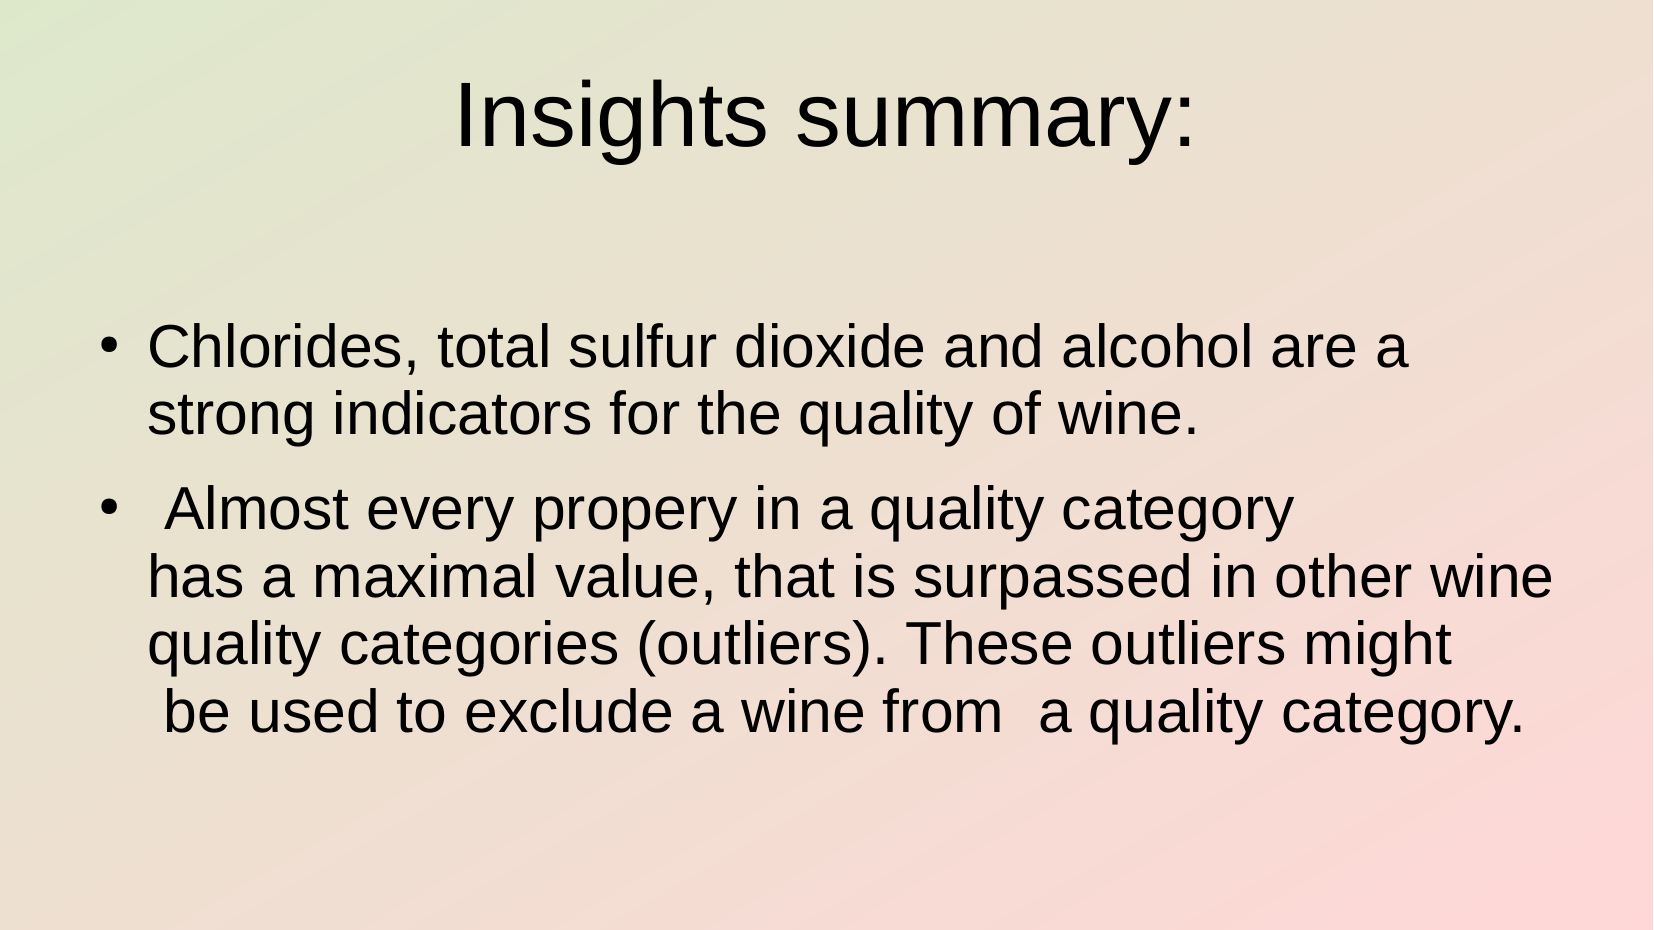

# Insights summary:
Chlorides, total sulfur dioxide and alcohol are a strong indicators for the quality of wine.
 Almost every propery in a quality category
has a maximal value, that is surpassed in other wine quality categories (outliers). These outliers might
 be used to exclude a wine from a quality category.